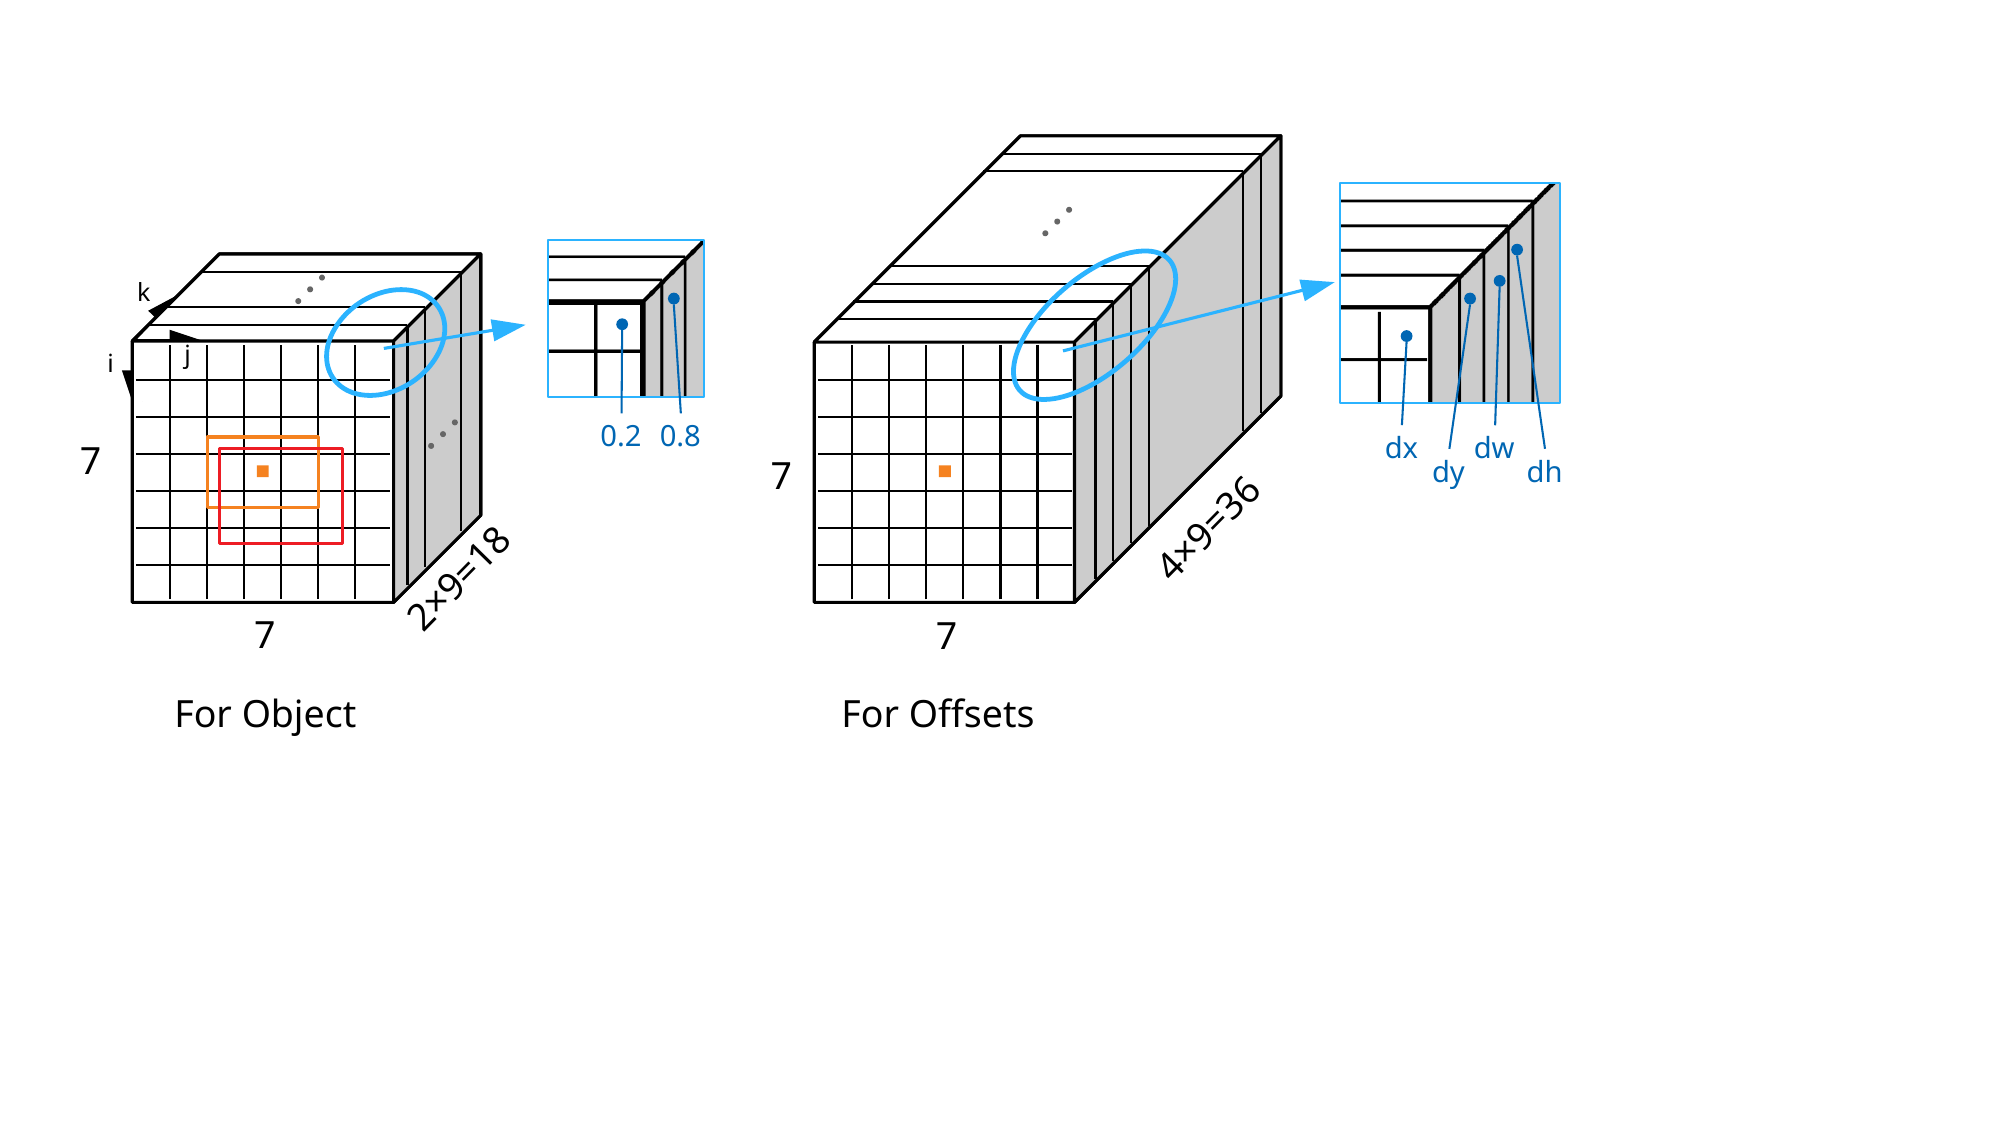

k
j
i
0.2
0.8
dx
dw
7
7
dh
dy
4×9=36
2×9=18
7
7
For Object
For Offsets